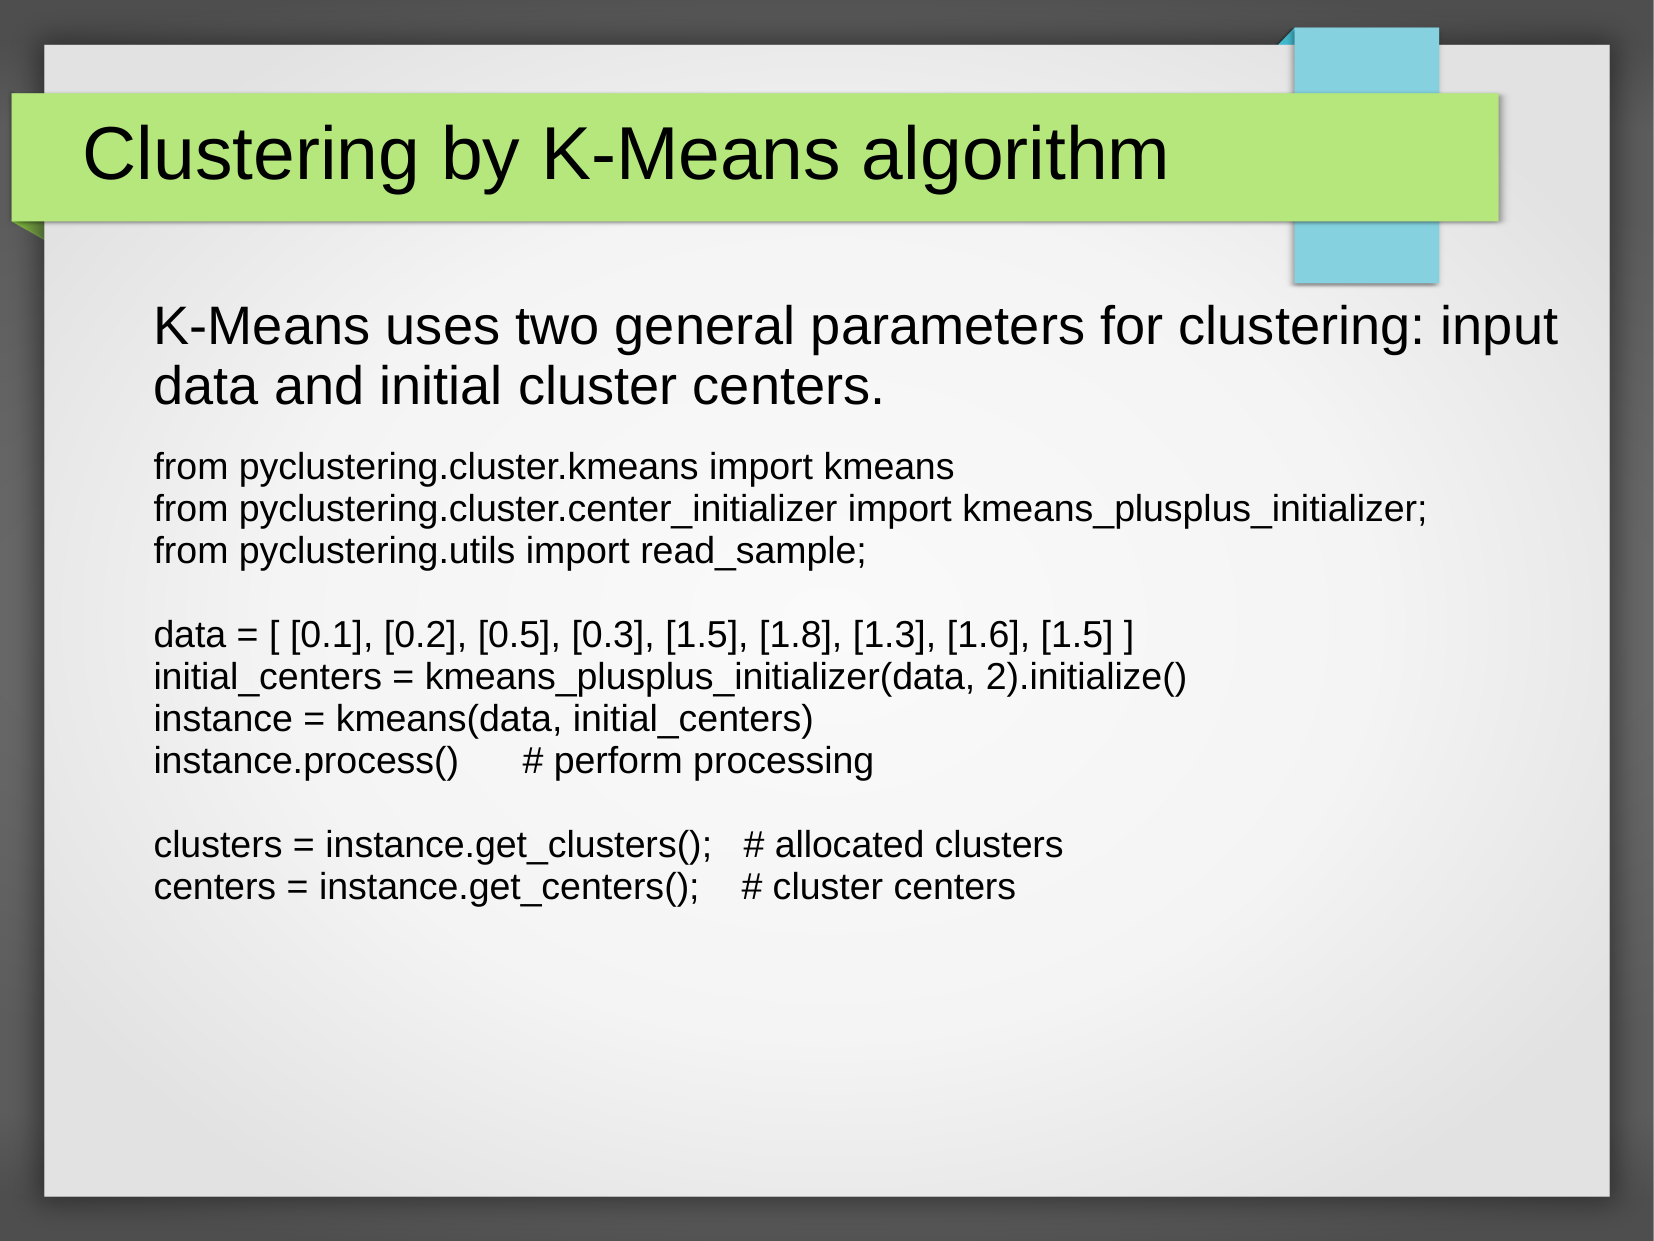

# Clustering by K-Means algorithm
K-Means uses two general parameters for clustering: input data and initial cluster centers.
from pyclustering.cluster.kmeans import kmeans
from pyclustering.cluster.center_initializer import kmeans_plusplus_initializer;
from pyclustering.utils import read_sample;
data = [ [0.1], [0.2], [0.5], [0.3], [1.5], [1.8], [1.3], [1.6], [1.5] ]
initial_centers = kmeans_plusplus_initializer(data, 2).initialize()
instance = kmeans(data, initial_centers)
instance.process()	# perform processing
clusters = instance.get_clusters(); # allocated clusters
centers = instance.get_centers(); # cluster centers